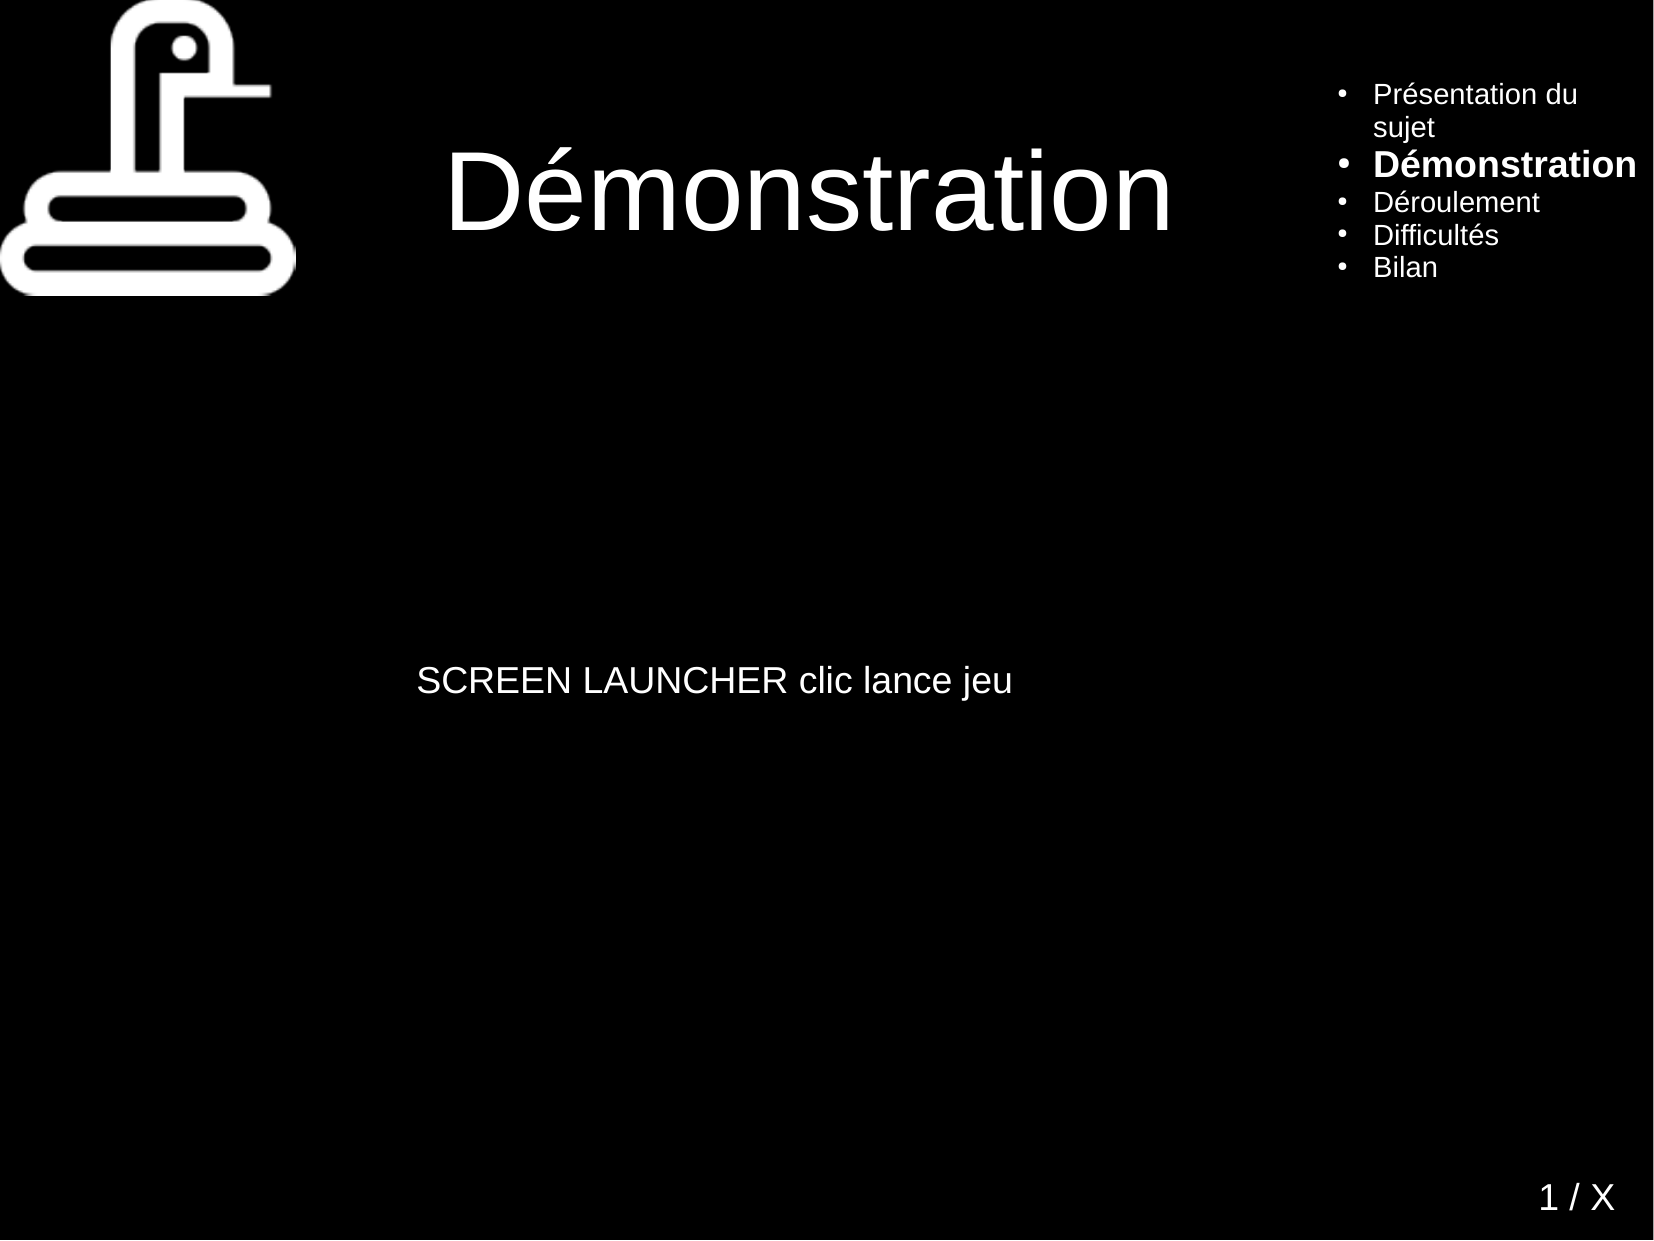

Présentation du sujet
Démonstration
Déroulement
Difficultés
Bilan
# Démonstration
SCREEN LAUNCHER clic lance jeu
1 / X